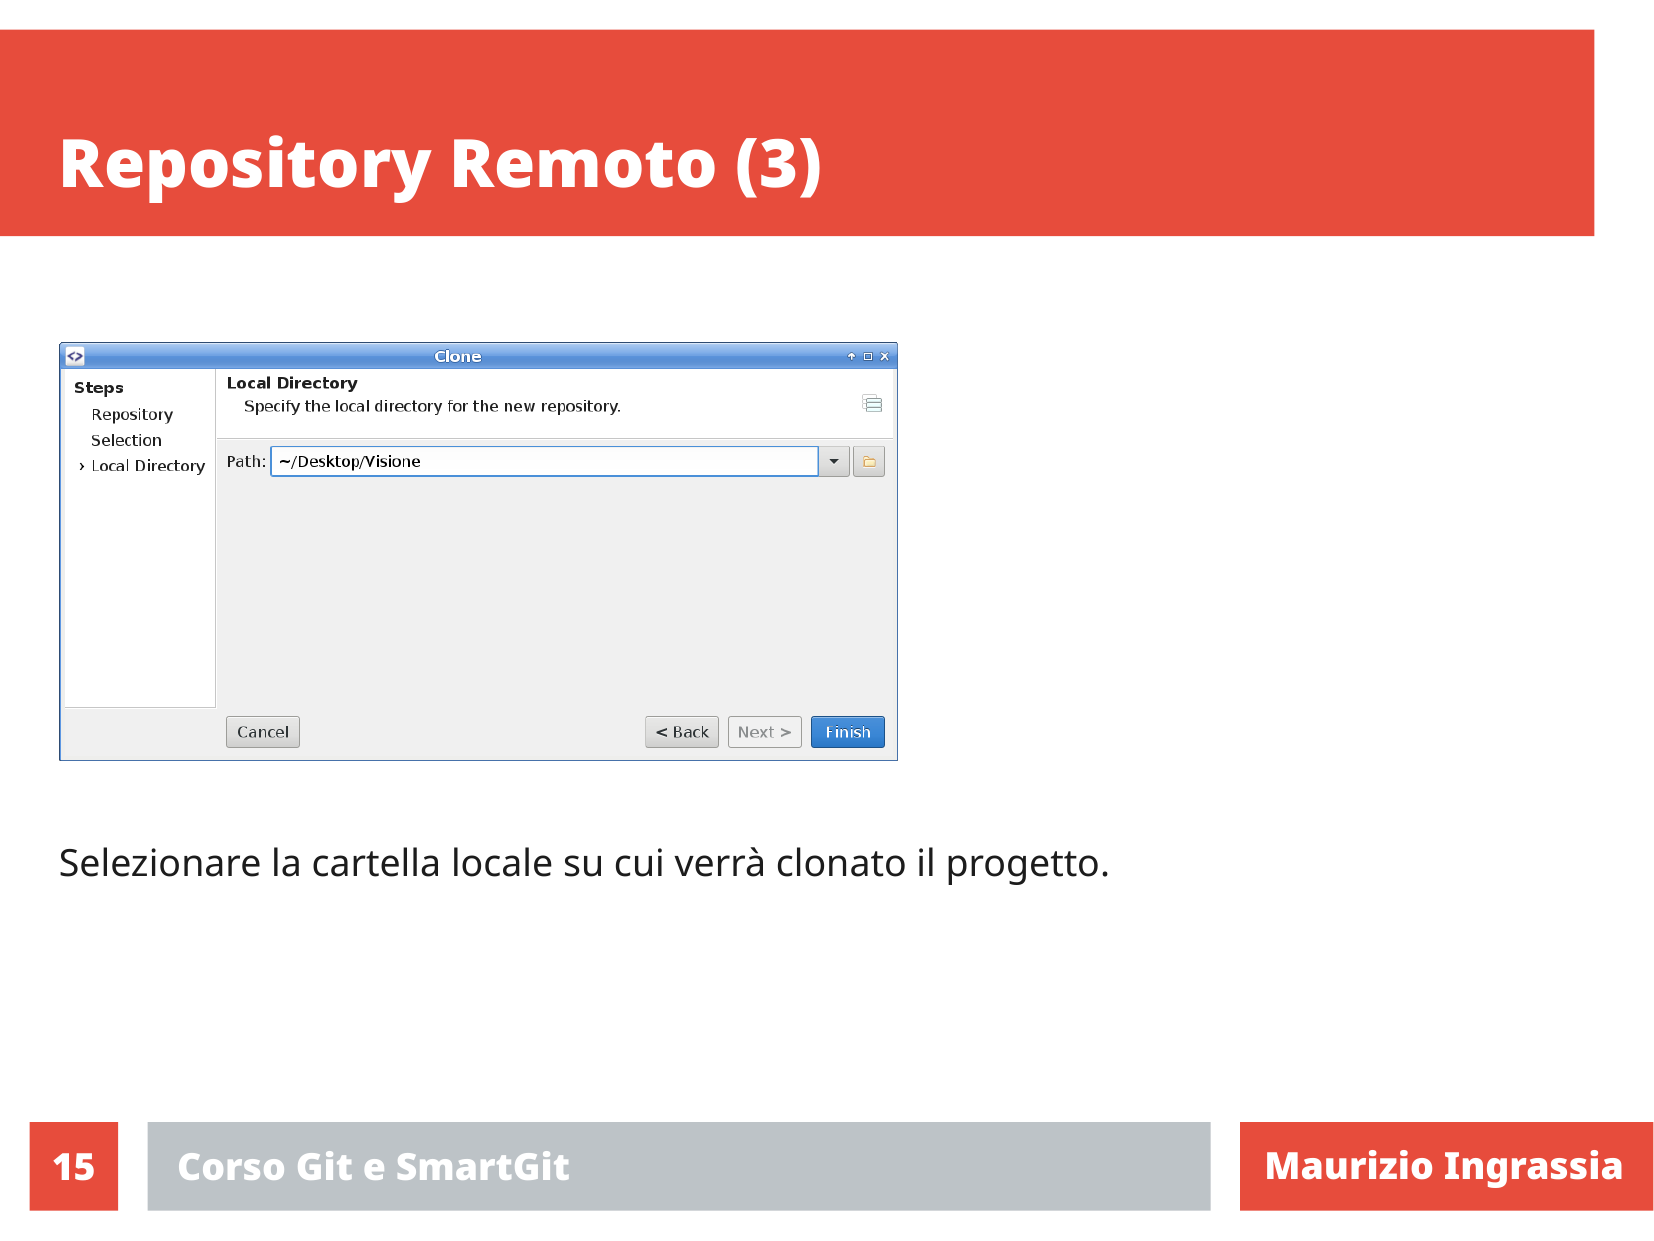

# Repository Remoto (3)
Selezionare la cartella locale su cui verrà clonato il progetto.
15
Corso Git e SmartGit
Maurizio Ingrassia